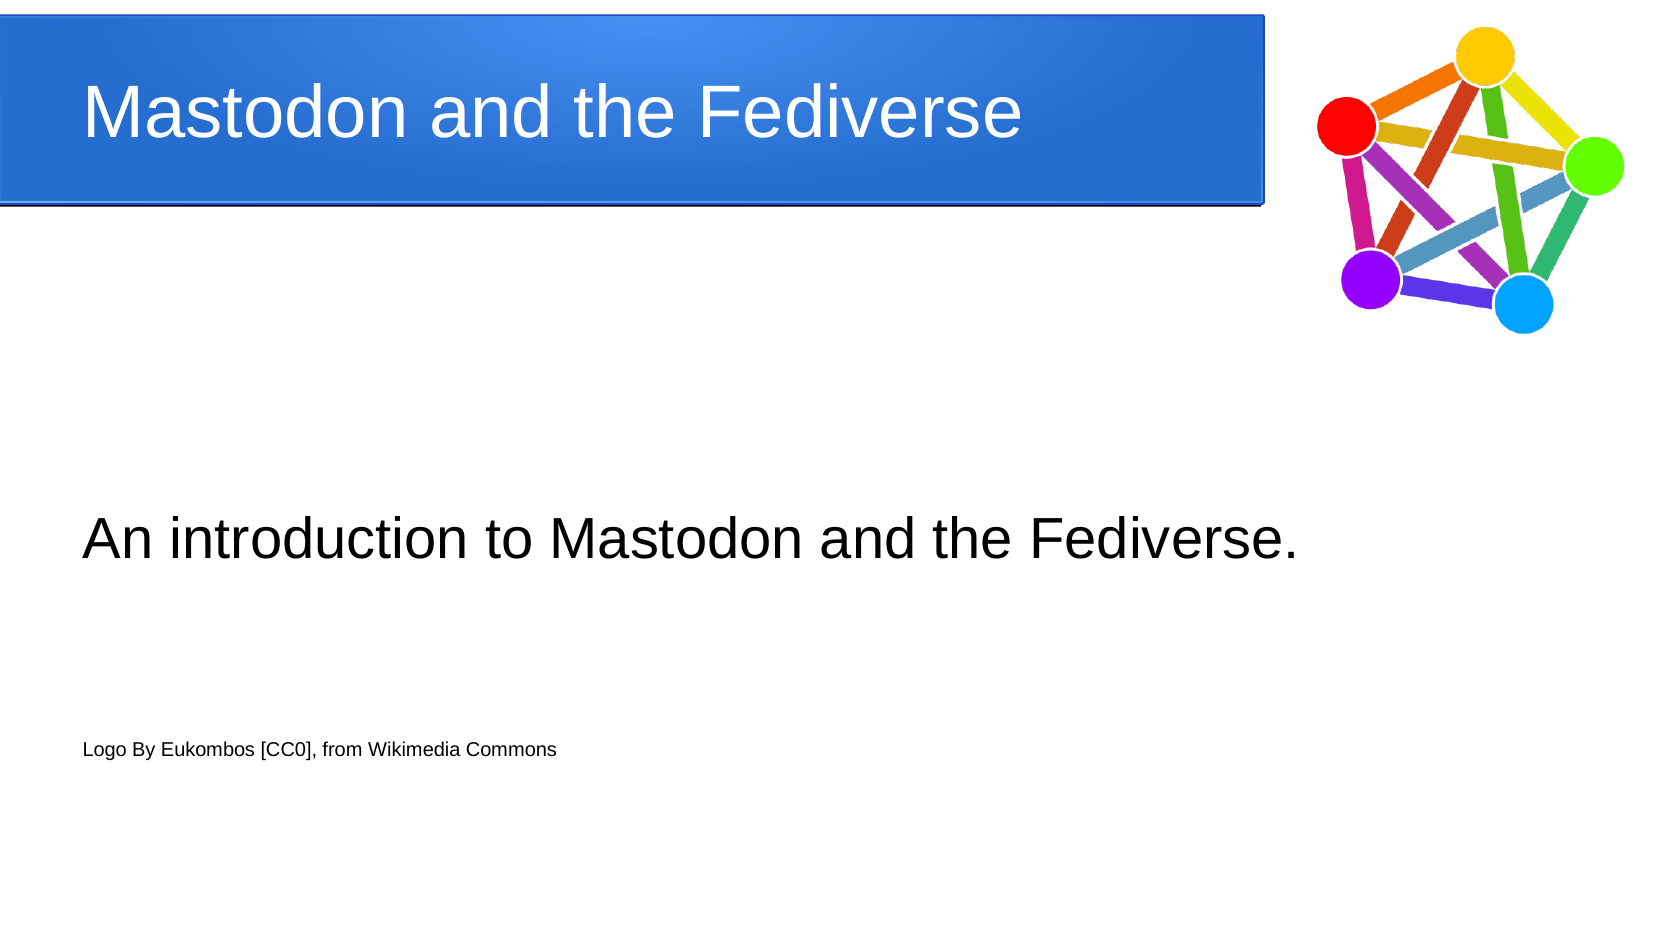

# Mastodon and the Fediverse
An introduction to Mastodon and the Fediverse.
Logo By Eukombos [CC0], from Wikimedia Commons